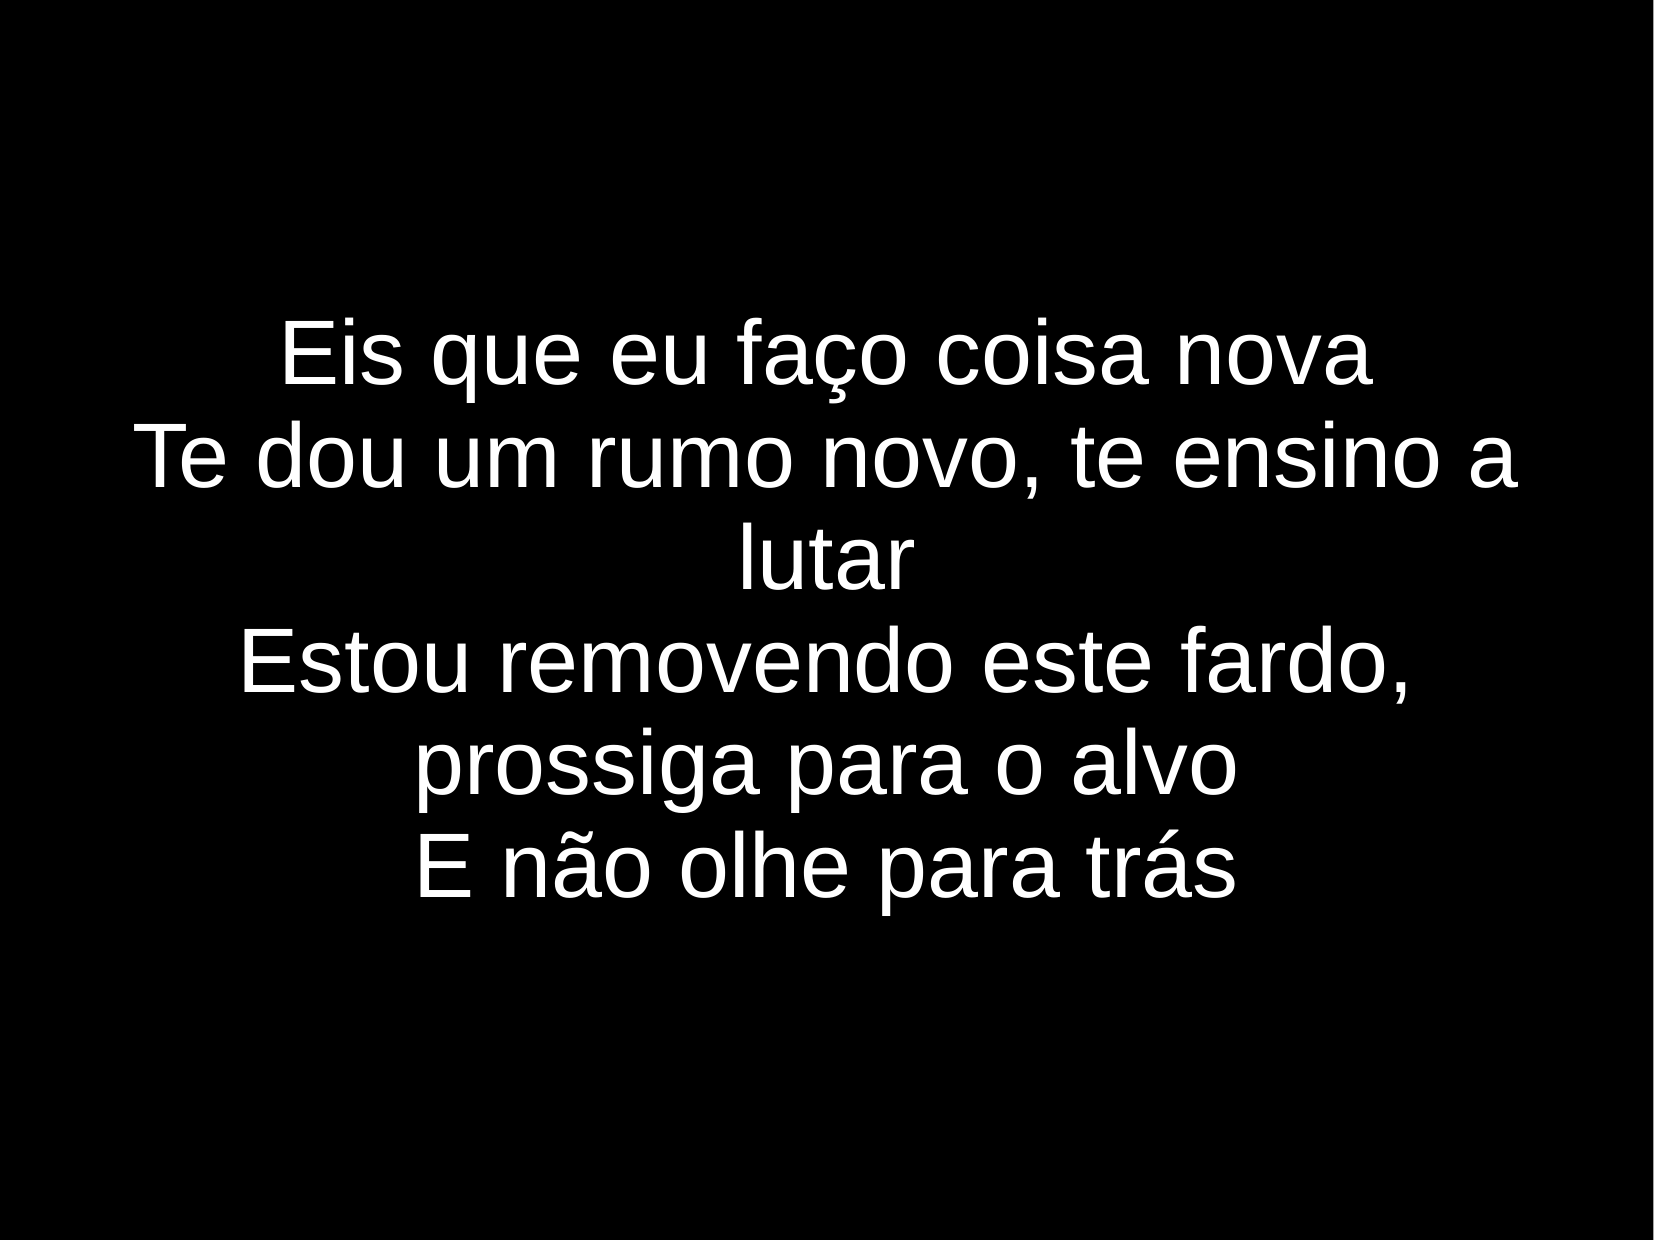

# Eis que eu faço coisa nova
Te dou um rumo novo, te ensino a lutar
Estou removendo este fardo, prossiga para o alvo
E não olhe para trás